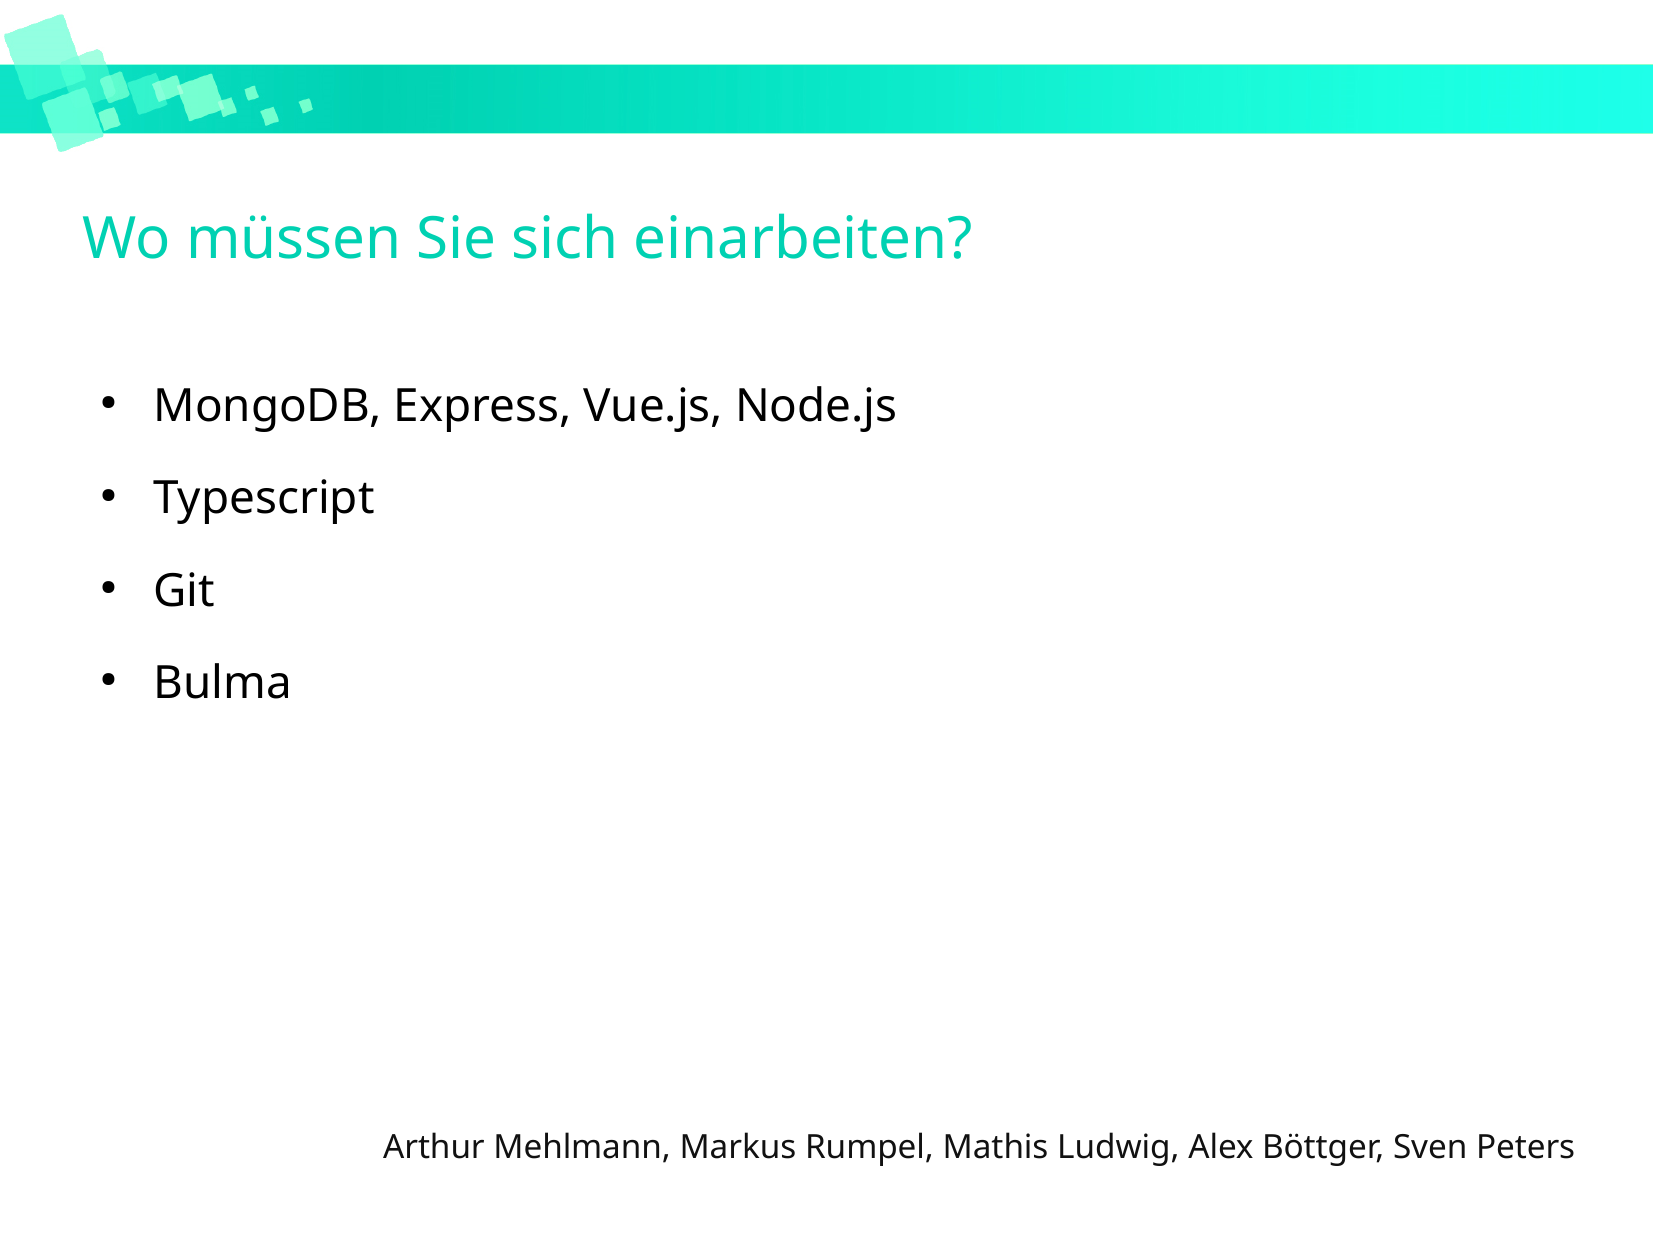

# Wo müssen Sie sich einarbeiten?
MongoDB, Express, Vue.js, Node.js
Typescript
Git
Bulma
Arthur Mehlmann, Markus Rumpel, Mathis Ludwig, Alex Böttger, Sven Peters